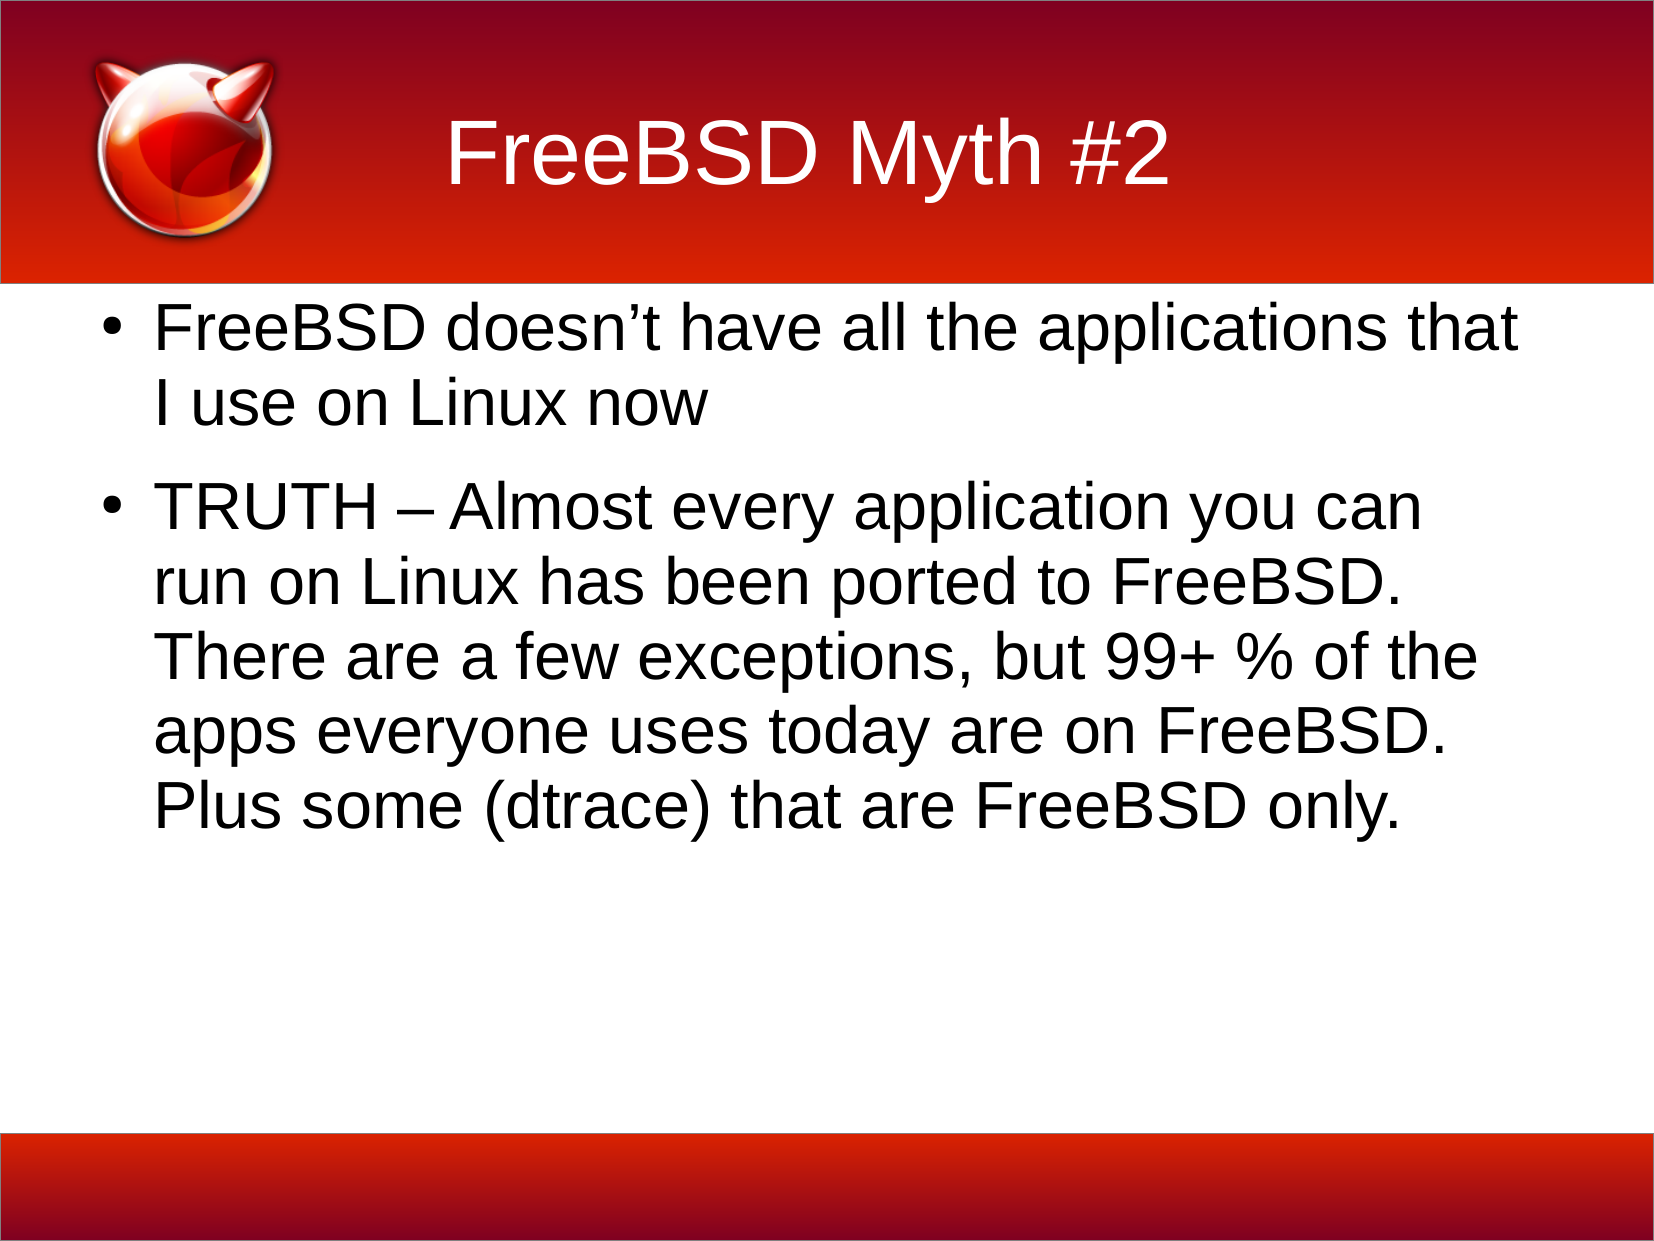

# FreeBSD Myth #2
FreeBSD doesn’t have all the applications that I use on Linux now
TRUTH – Almost every application you can run on Linux has been ported to FreeBSD. There are a few exceptions, but 99+ % of the apps everyone uses today are on FreeBSD. Plus some (dtrace) that are FreeBSD only.